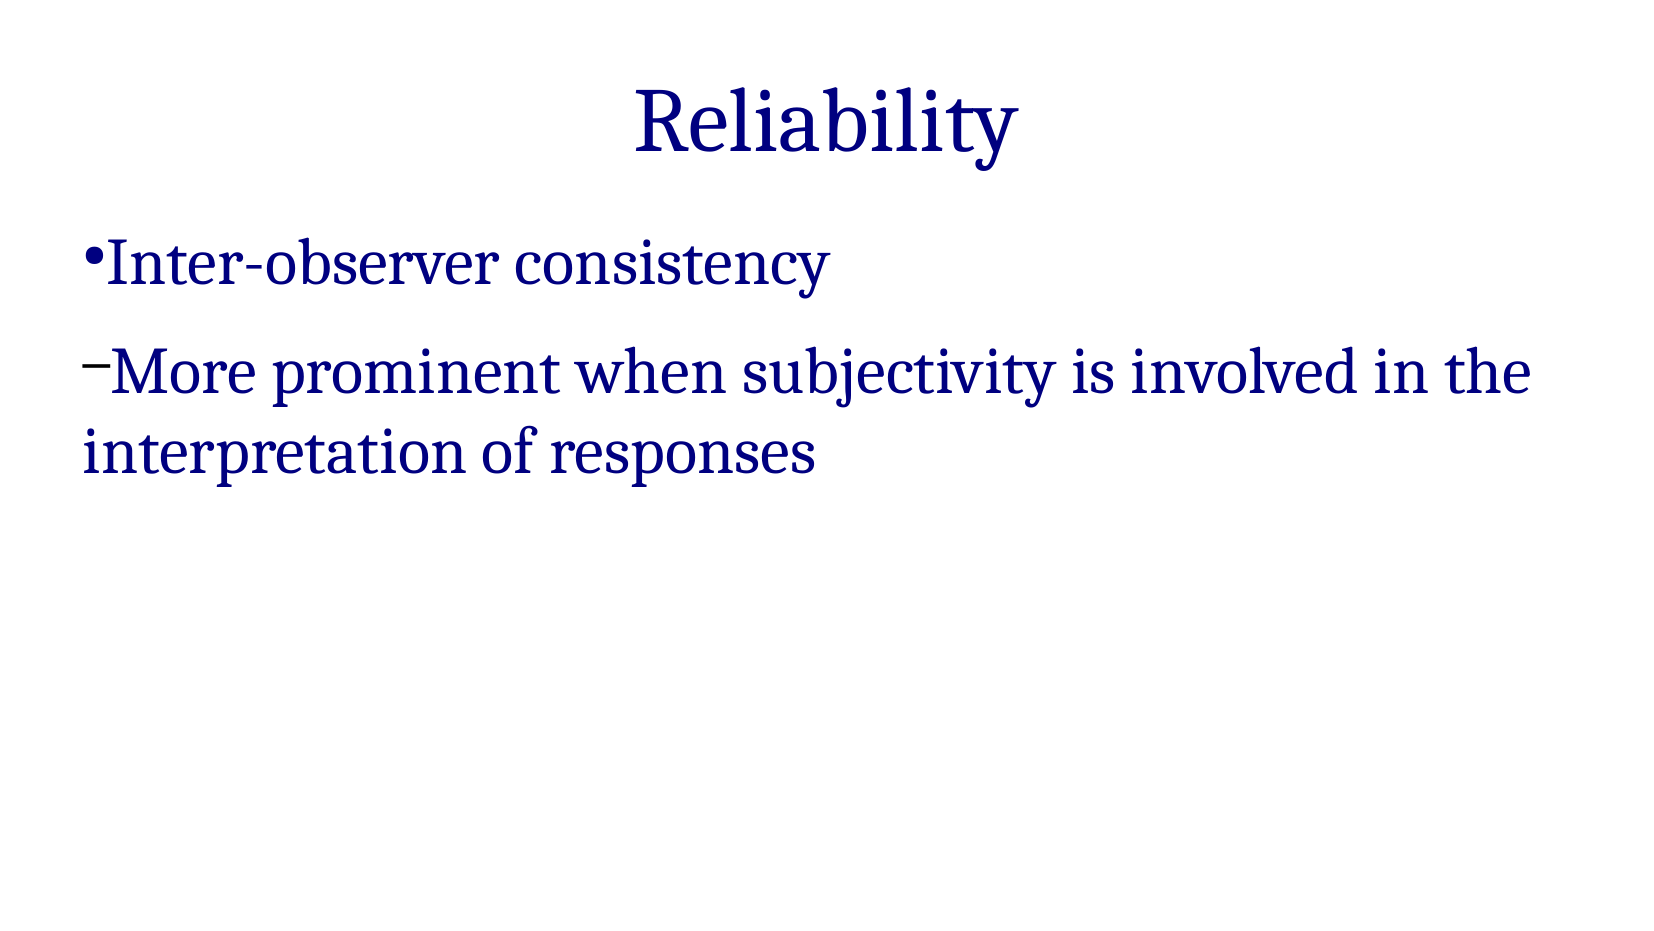

# Reliability
Inter-observer consistency
More prominent when subjectivity is involved in the interpretation of responses